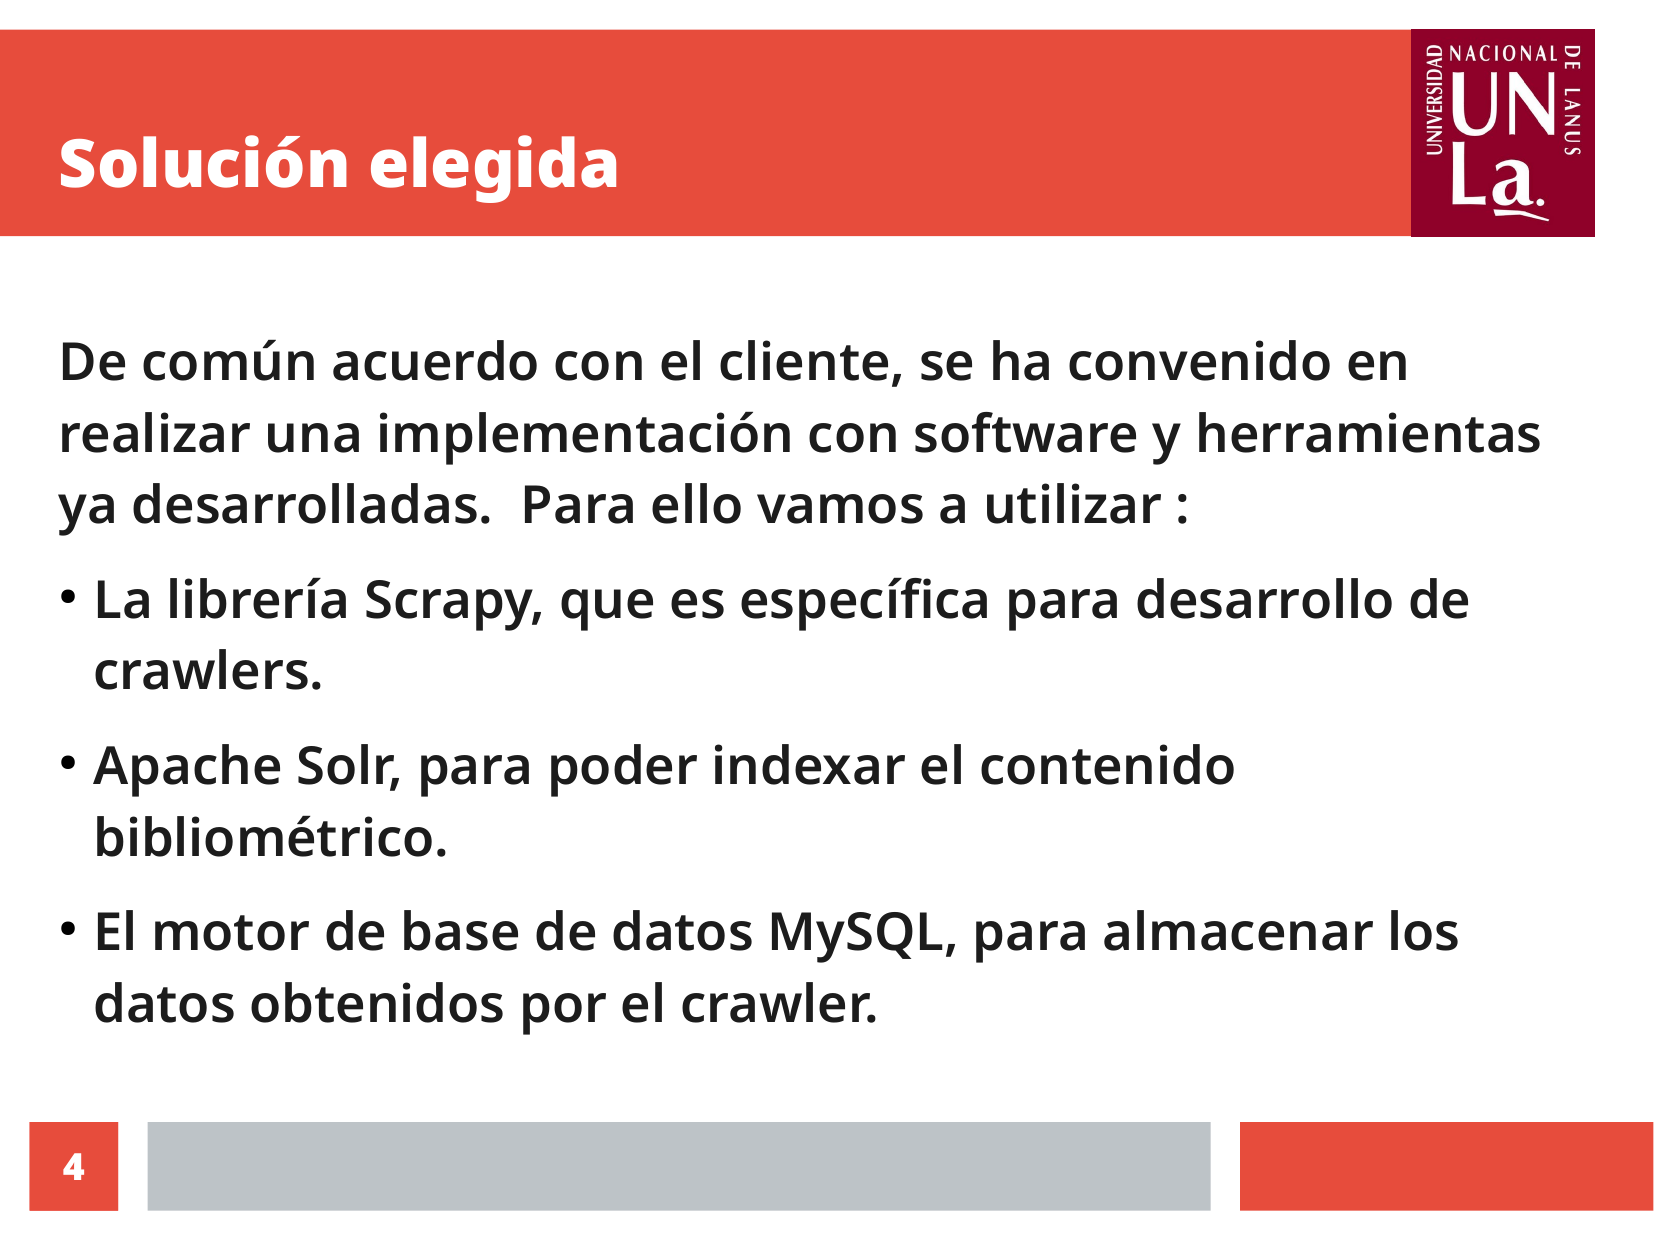

# Solución elegida
De común acuerdo con el cliente, se ha convenido en realizar una implementación con software y herramientas ya desarrolladas. Para ello vamos a utilizar :
La librería Scrapy, que es específica para desarrollo de crawlers.
Apache Solr, para poder indexar el contenido bibliométrico.
El motor de base de datos MySQL, para almacenar los datos obtenidos por el crawler.
4